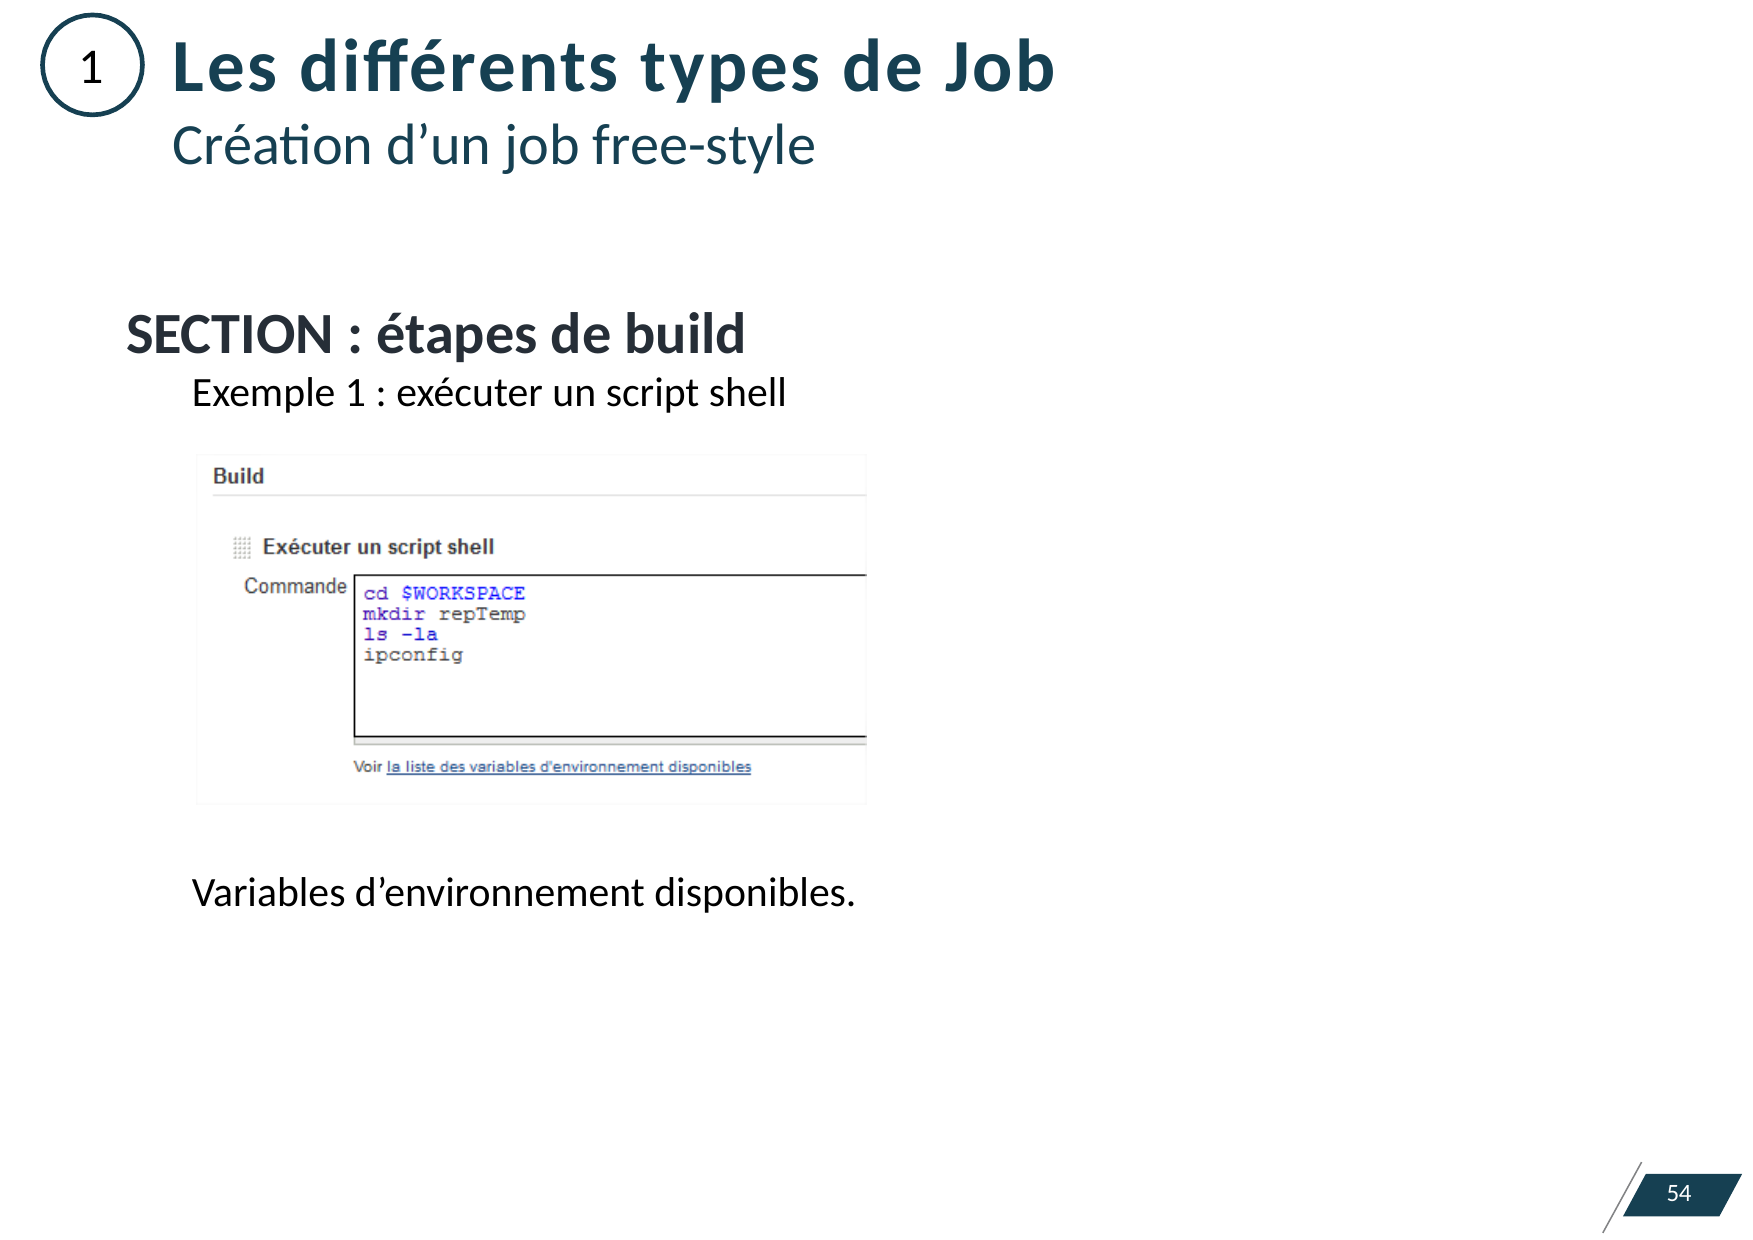

# Les différents types de Job Création d’un job free-style
1
SECTION : étapes de build
Exemple 1 : exécuter un script shell
Variables d’environnement disponibles.
54